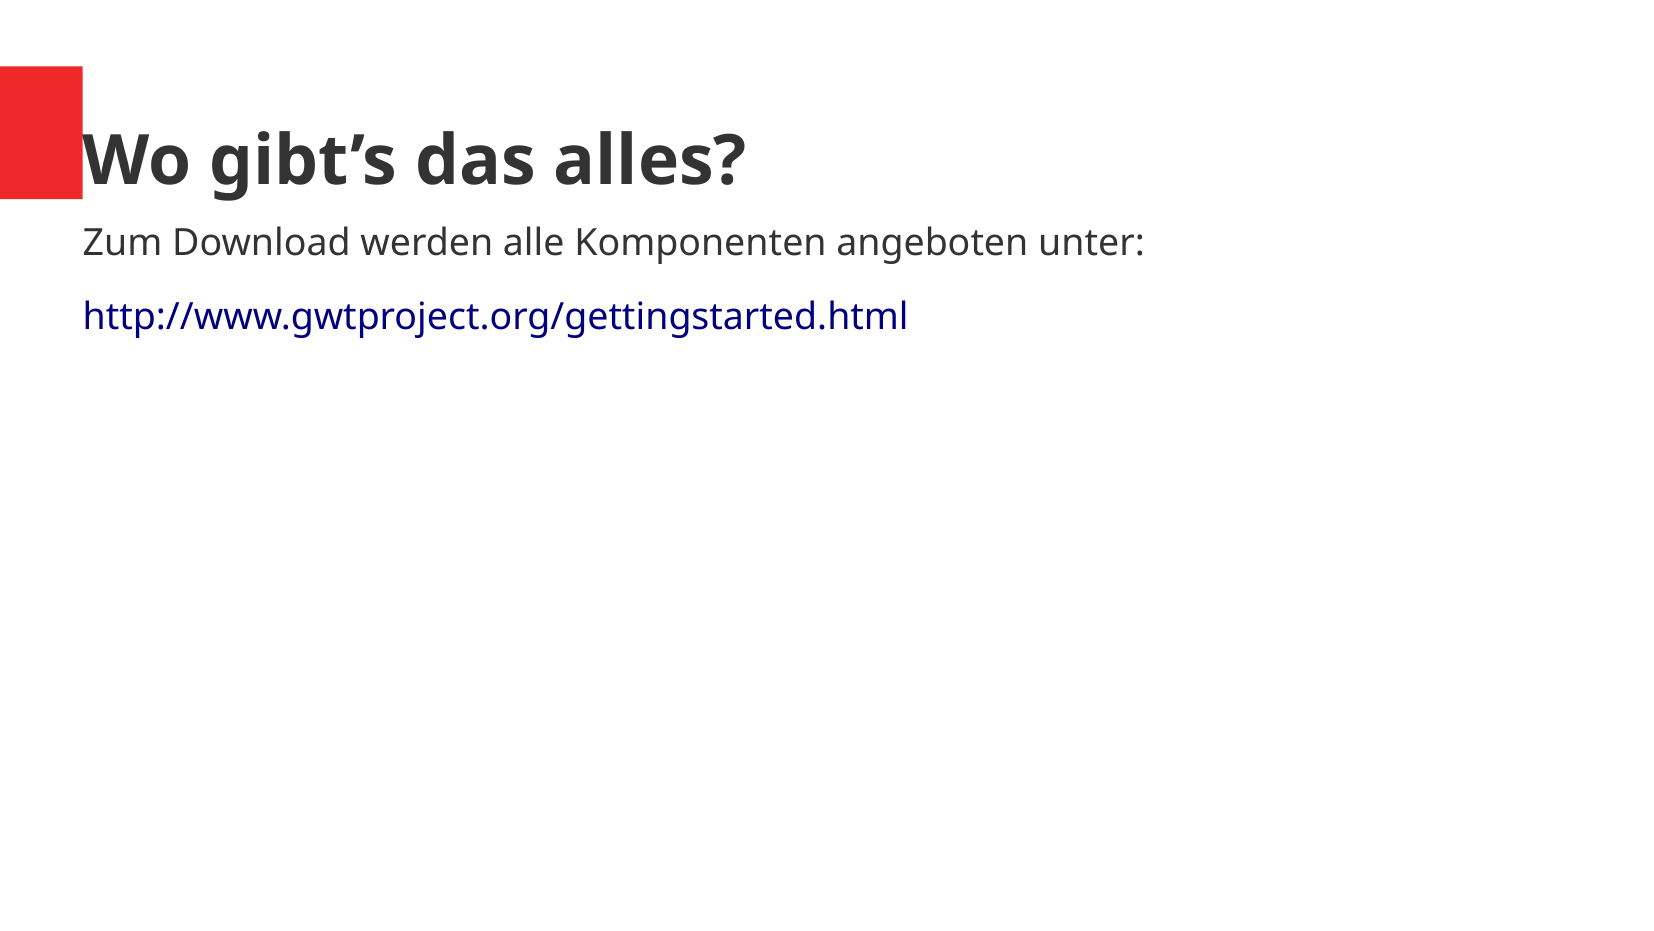

# Wo gibt’s das alles?
Zum Download werden alle Komponenten angeboten unter:
http://www.gwtproject.org/gettingstarted.html